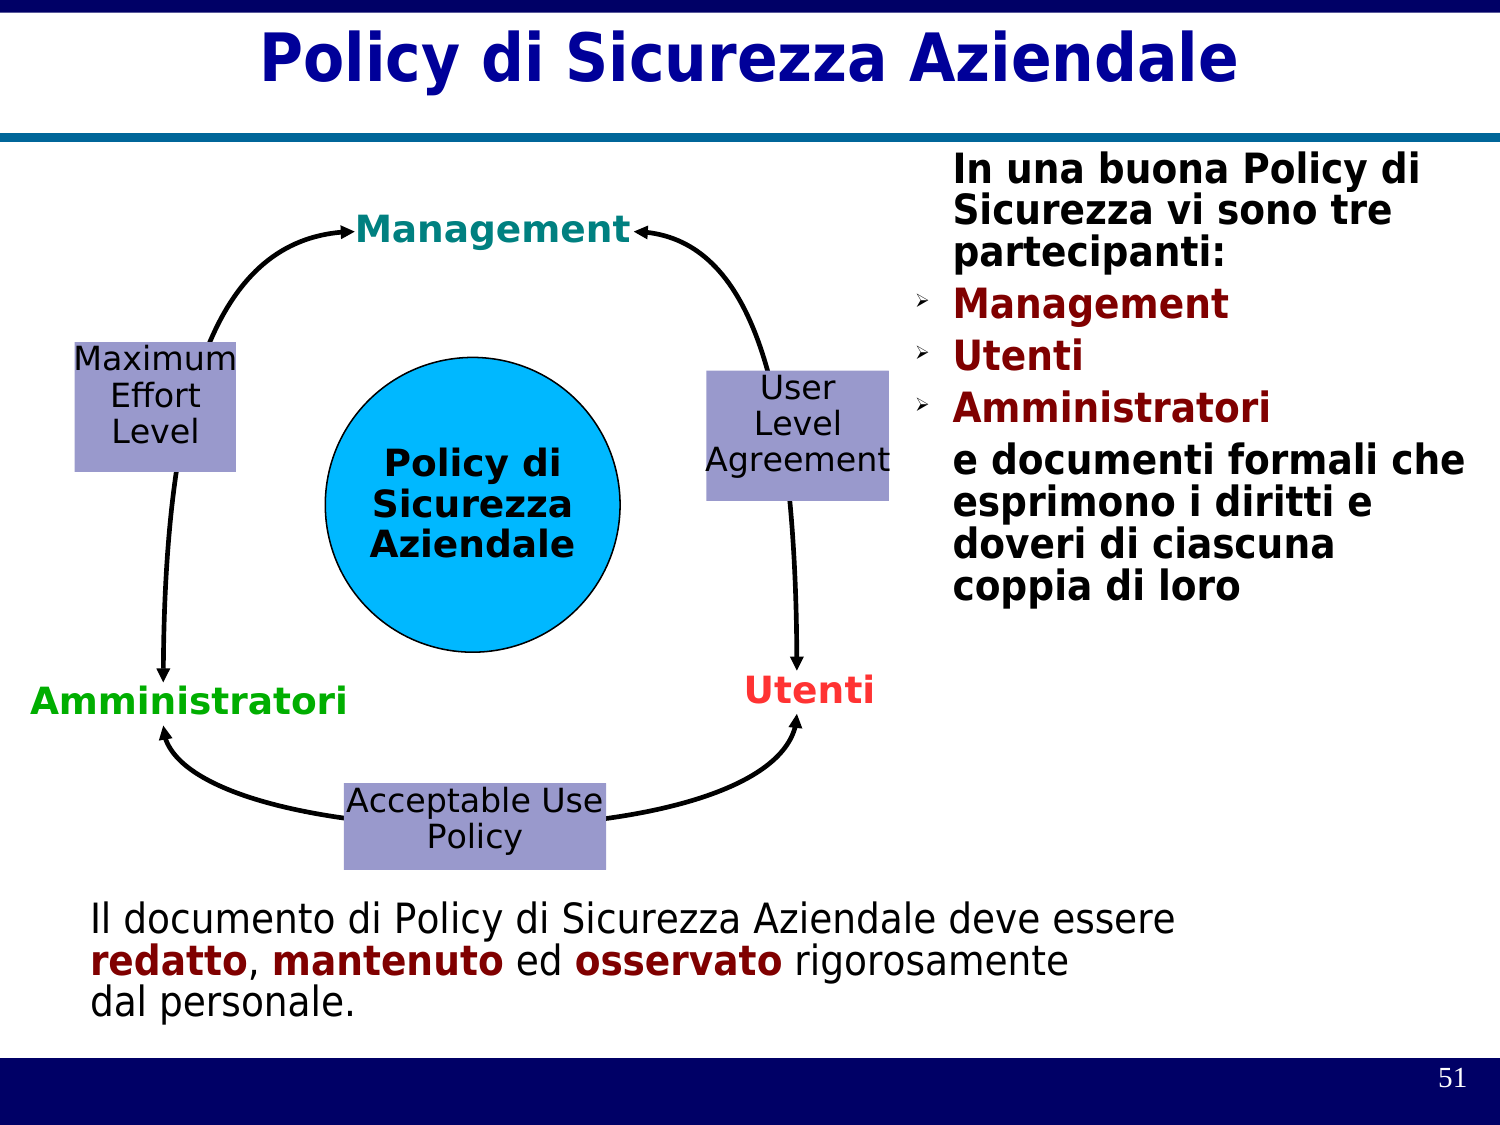

Policy di Sicurezza Aziendale
# In una buona Policy di Sicurezza vi sono tre partecipanti:
Management
Utenti
Amministratori
e documenti formali che esprimono i diritti e doveri di ciascuna coppia di loro
Management
Maximum
Effort
Level
Policy di
Sicurezza
Aziendale
User
Level
Agreement
Utenti
Amministratori
Acceptable Use
Policy
Il documento di Policy di Sicurezza Aziendale deve essere
redatto, mantenuto ed osservato rigorosamente
dal personale.